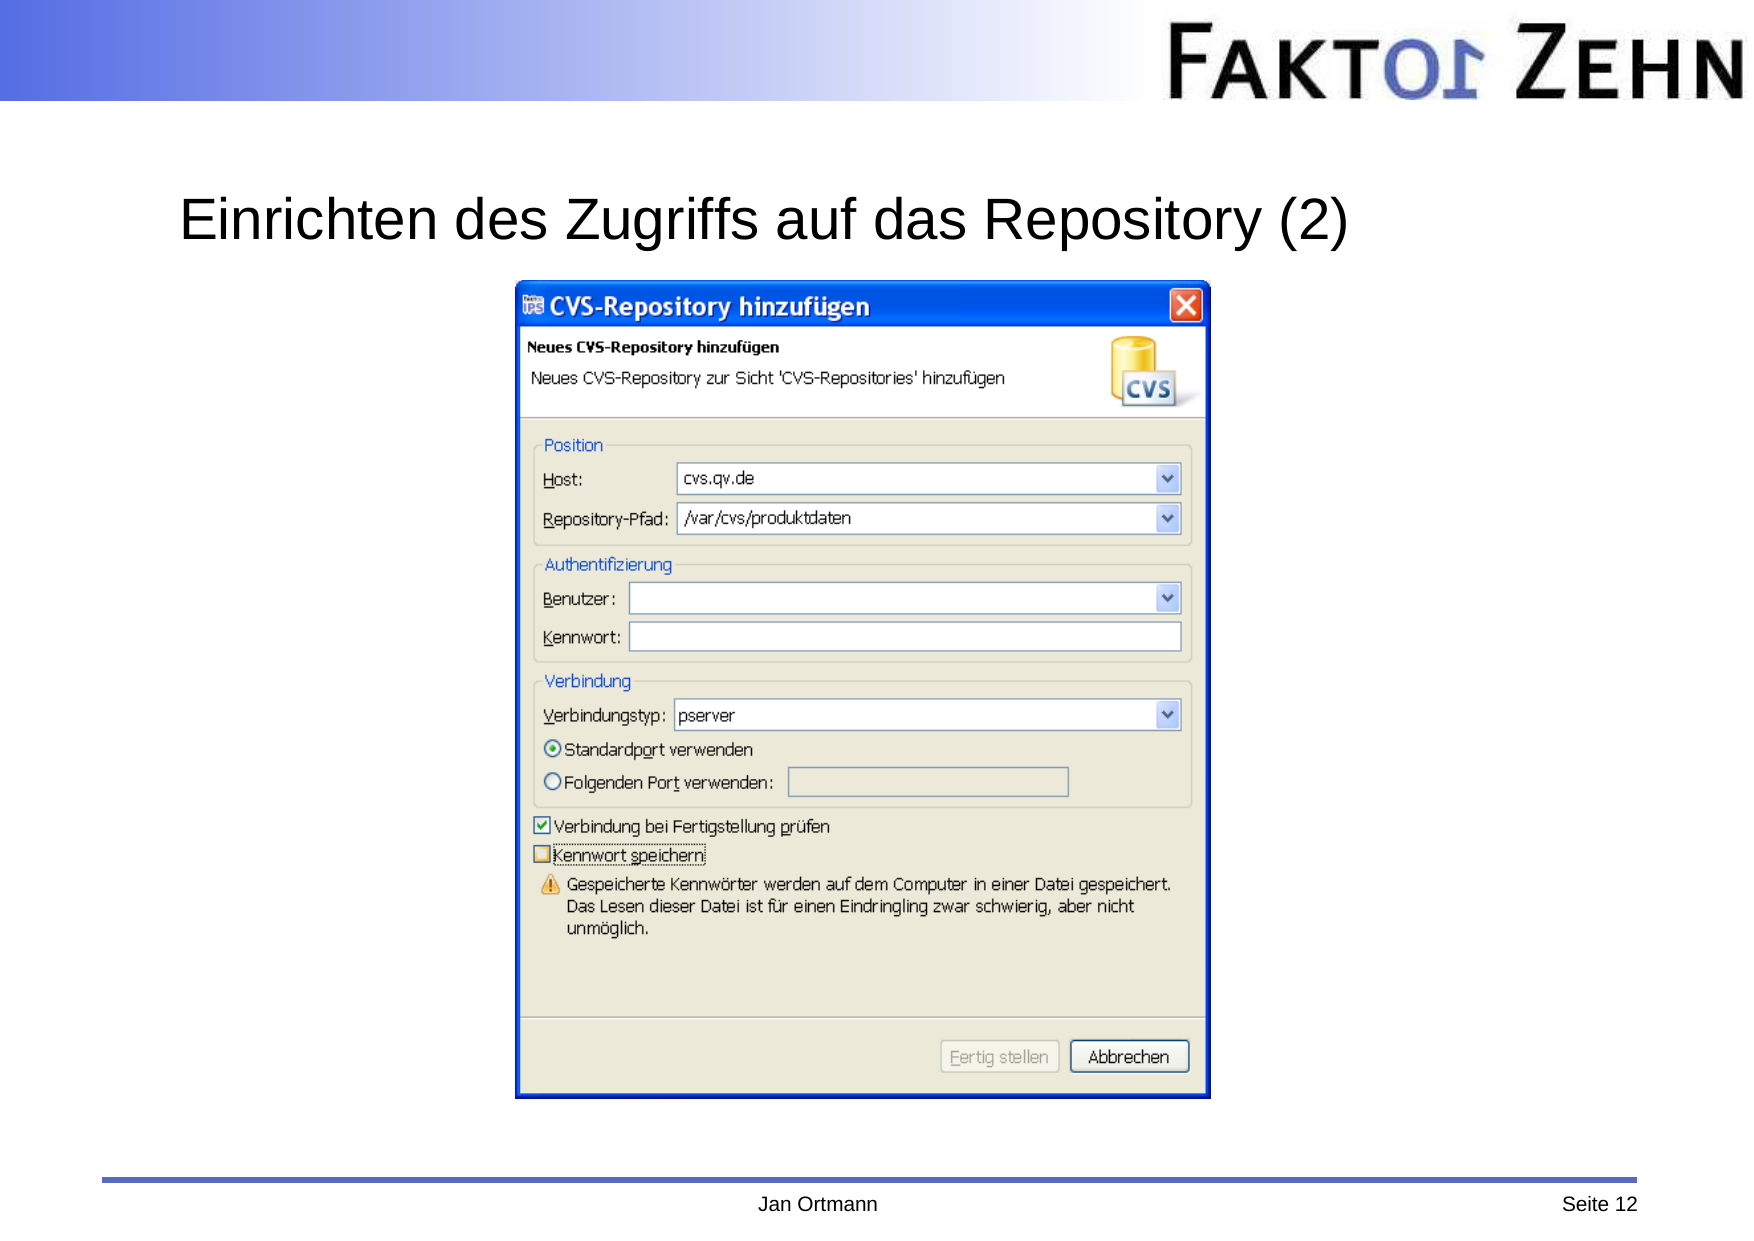

# Einrichten des Zugriffs auf das Repository (2)